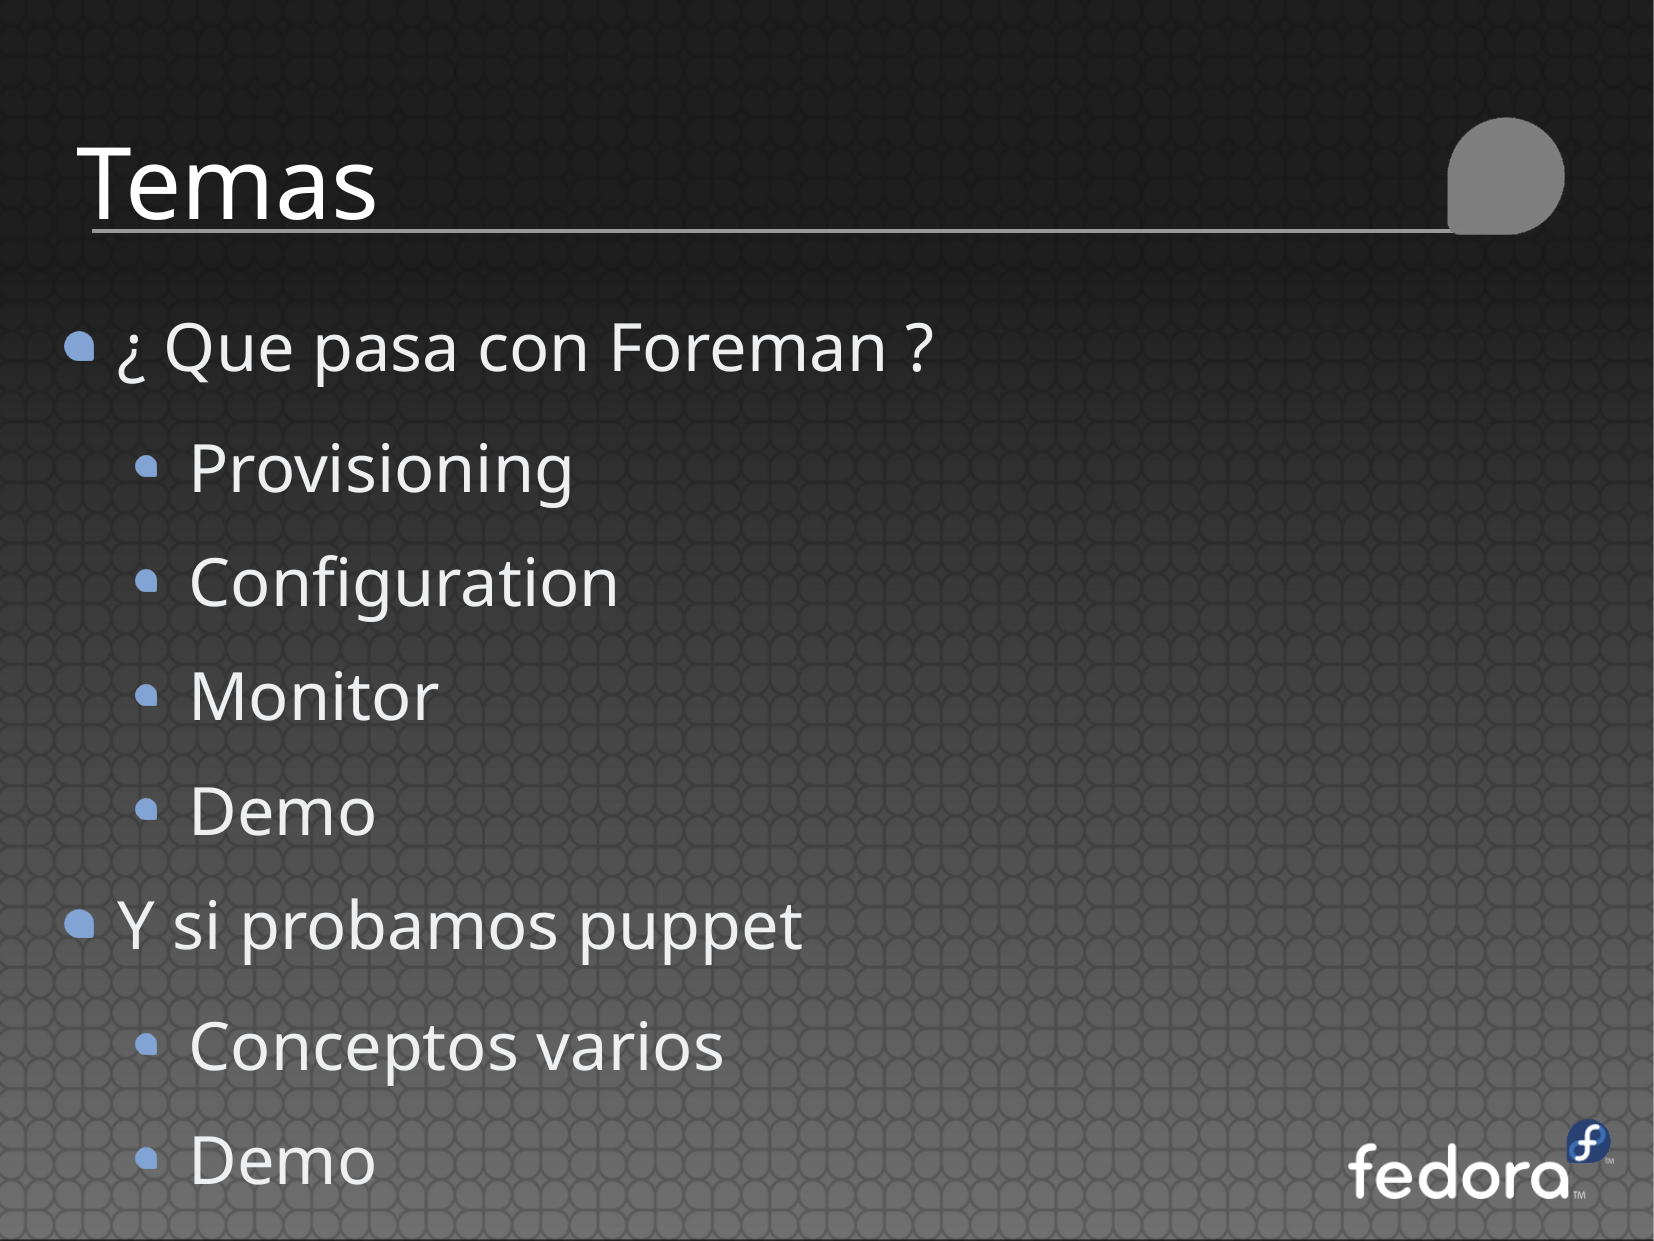

# Temas
¿ Que pasa con Foreman ?
Provisioning
Configuration
Monitor
Demo
Y si probamos puppet
Conceptos varios
Demo